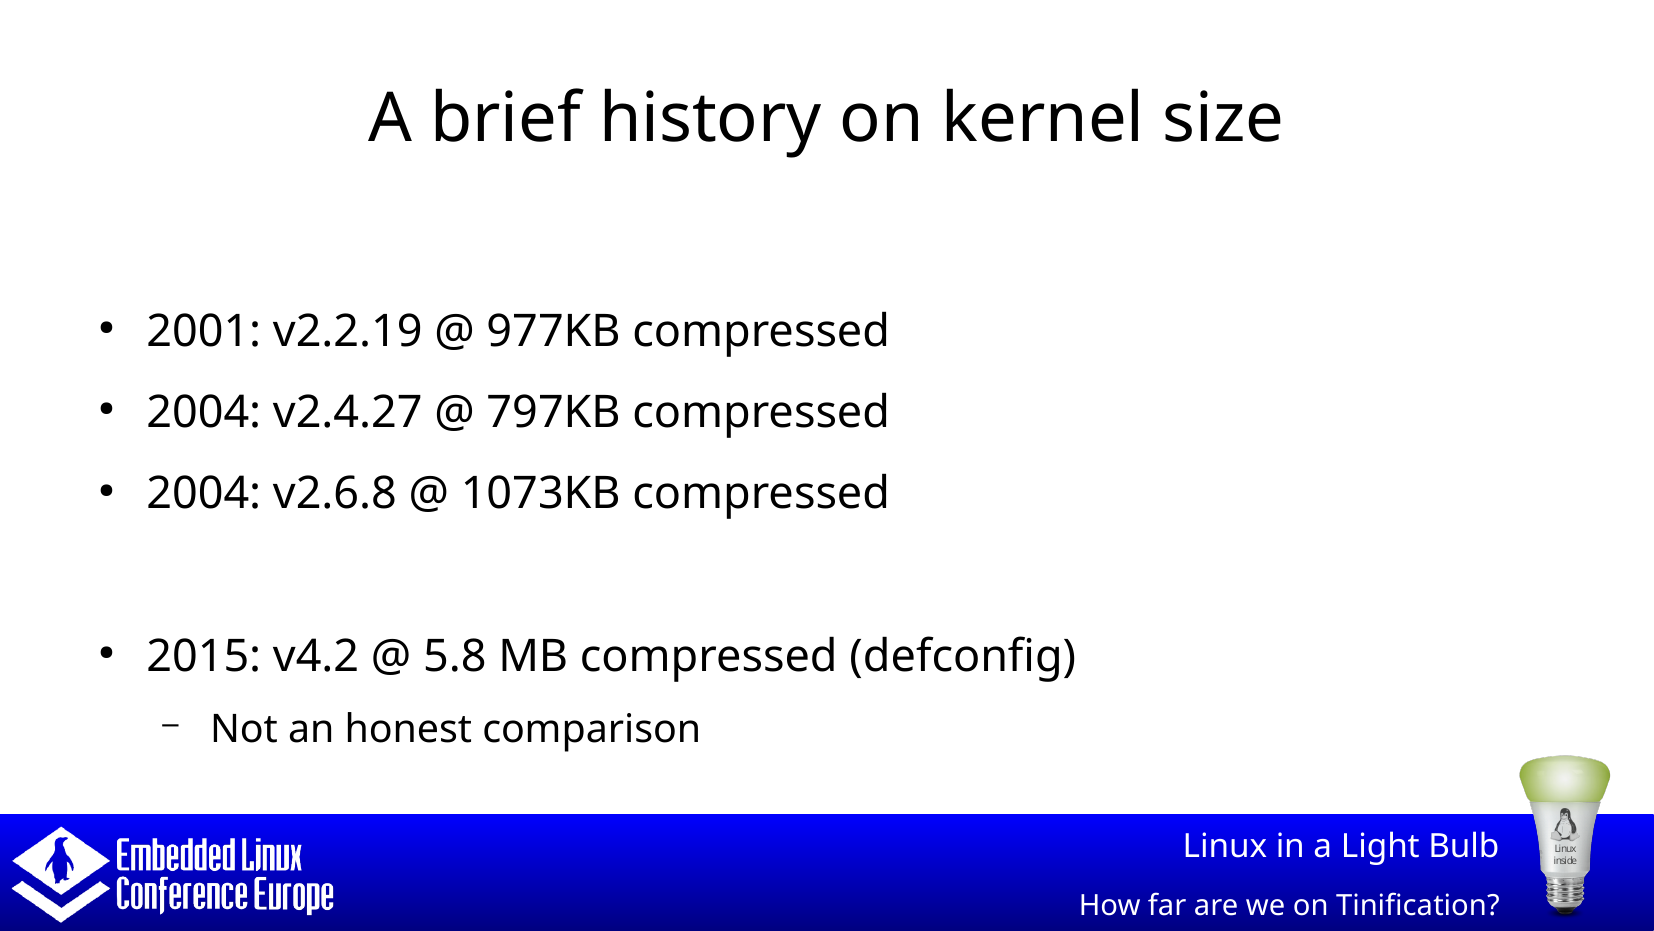

# A brief history on kernel size
2001: v2.2.19 @ 977KB compressed
2004: v2.4.27 @ 797KB compressed
2004: v2.6.8 @ 1073KB compressed
2015: v4.2 @ 5.8 MB compressed (defconfig)
Not an honest comparison
Linux in a Light Bulb